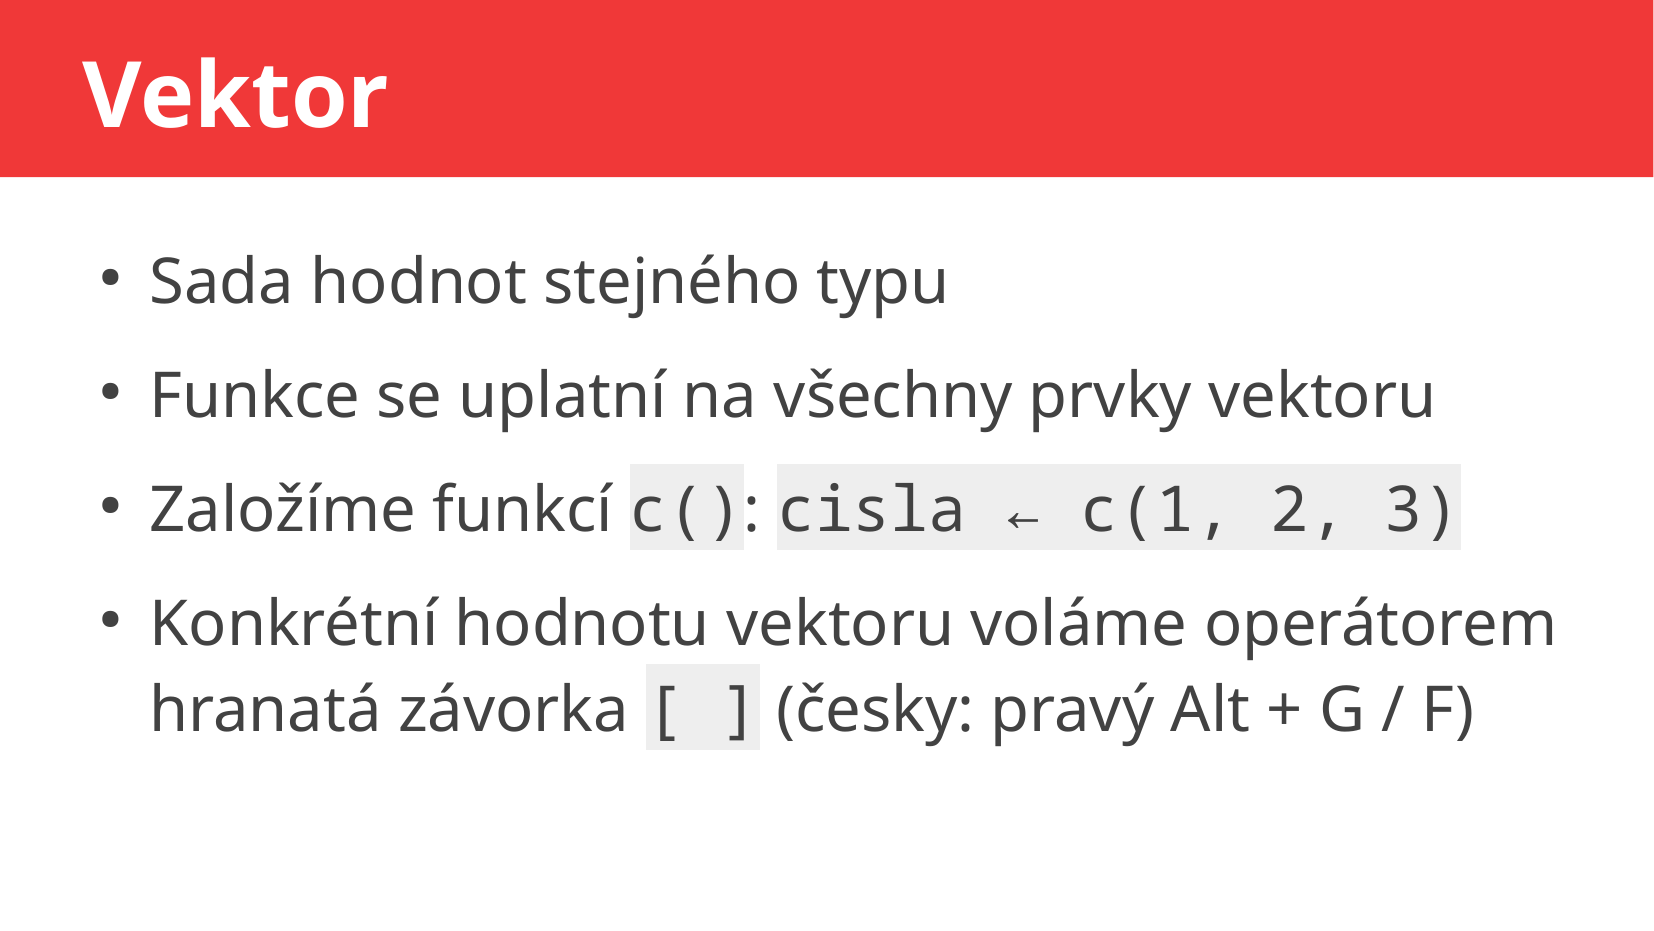

# Vektor
Sada hodnot stejného typu
Funkce se uplatní na všechny prvky vektoru
Založíme funkcí c(): cisla ← c(1, 2, 3)
Konkrétní hodnotu vektoru voláme operátorem hranatá závorka [ ] (česky: pravý Alt + G / F)